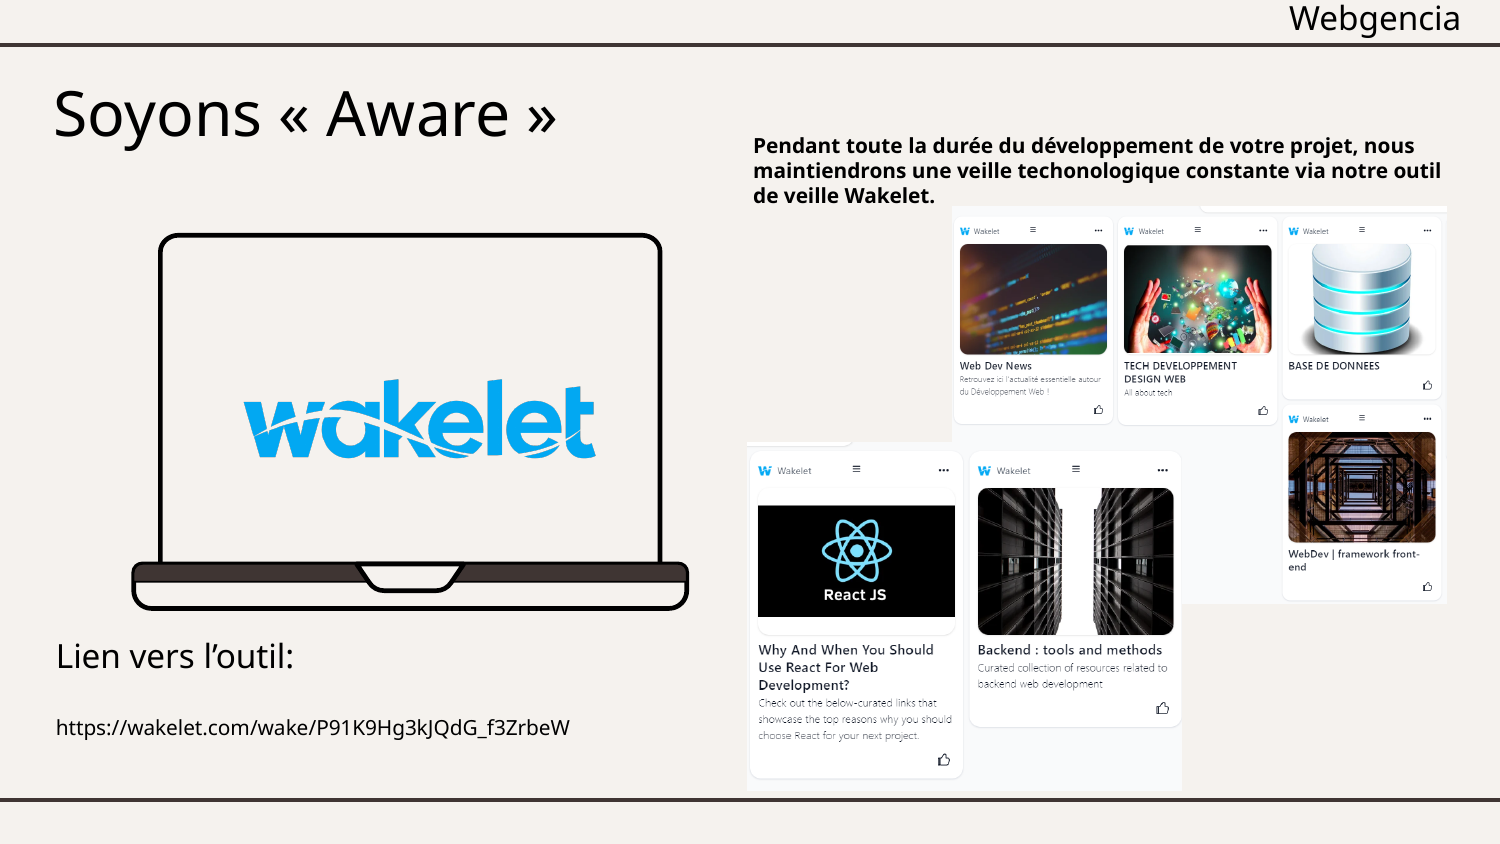

Webgencia
# Soyons « Aware »
Pendant toute la durée du développement de votre projet, nous maintiendrons une veille techonologique constante via notre outil de veille Wakelet.
Lien vers l’outil:
https://wakelet.com/wake/P91K9Hg3kJQdG_f3ZrbeW